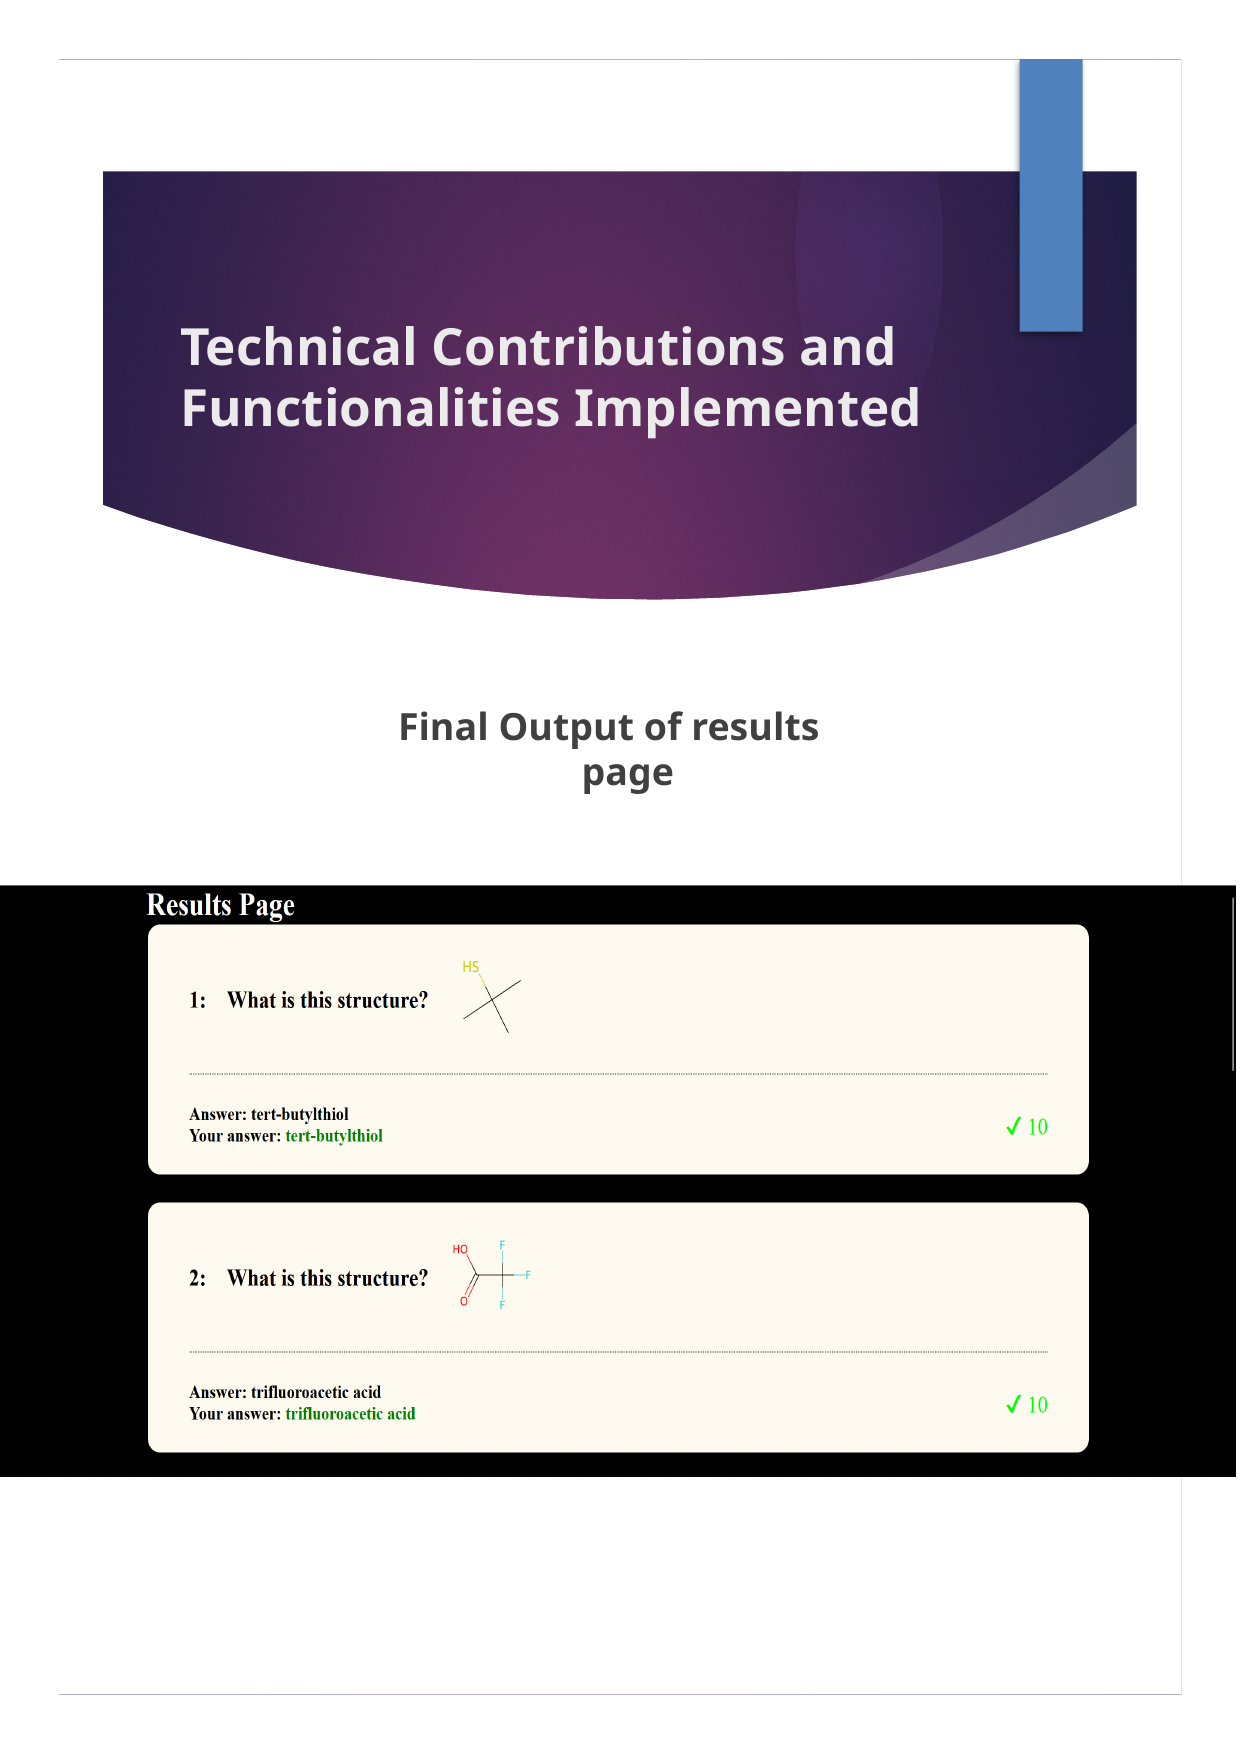

# Technical Contributions and Functionalities Implemented
Final Output of results page